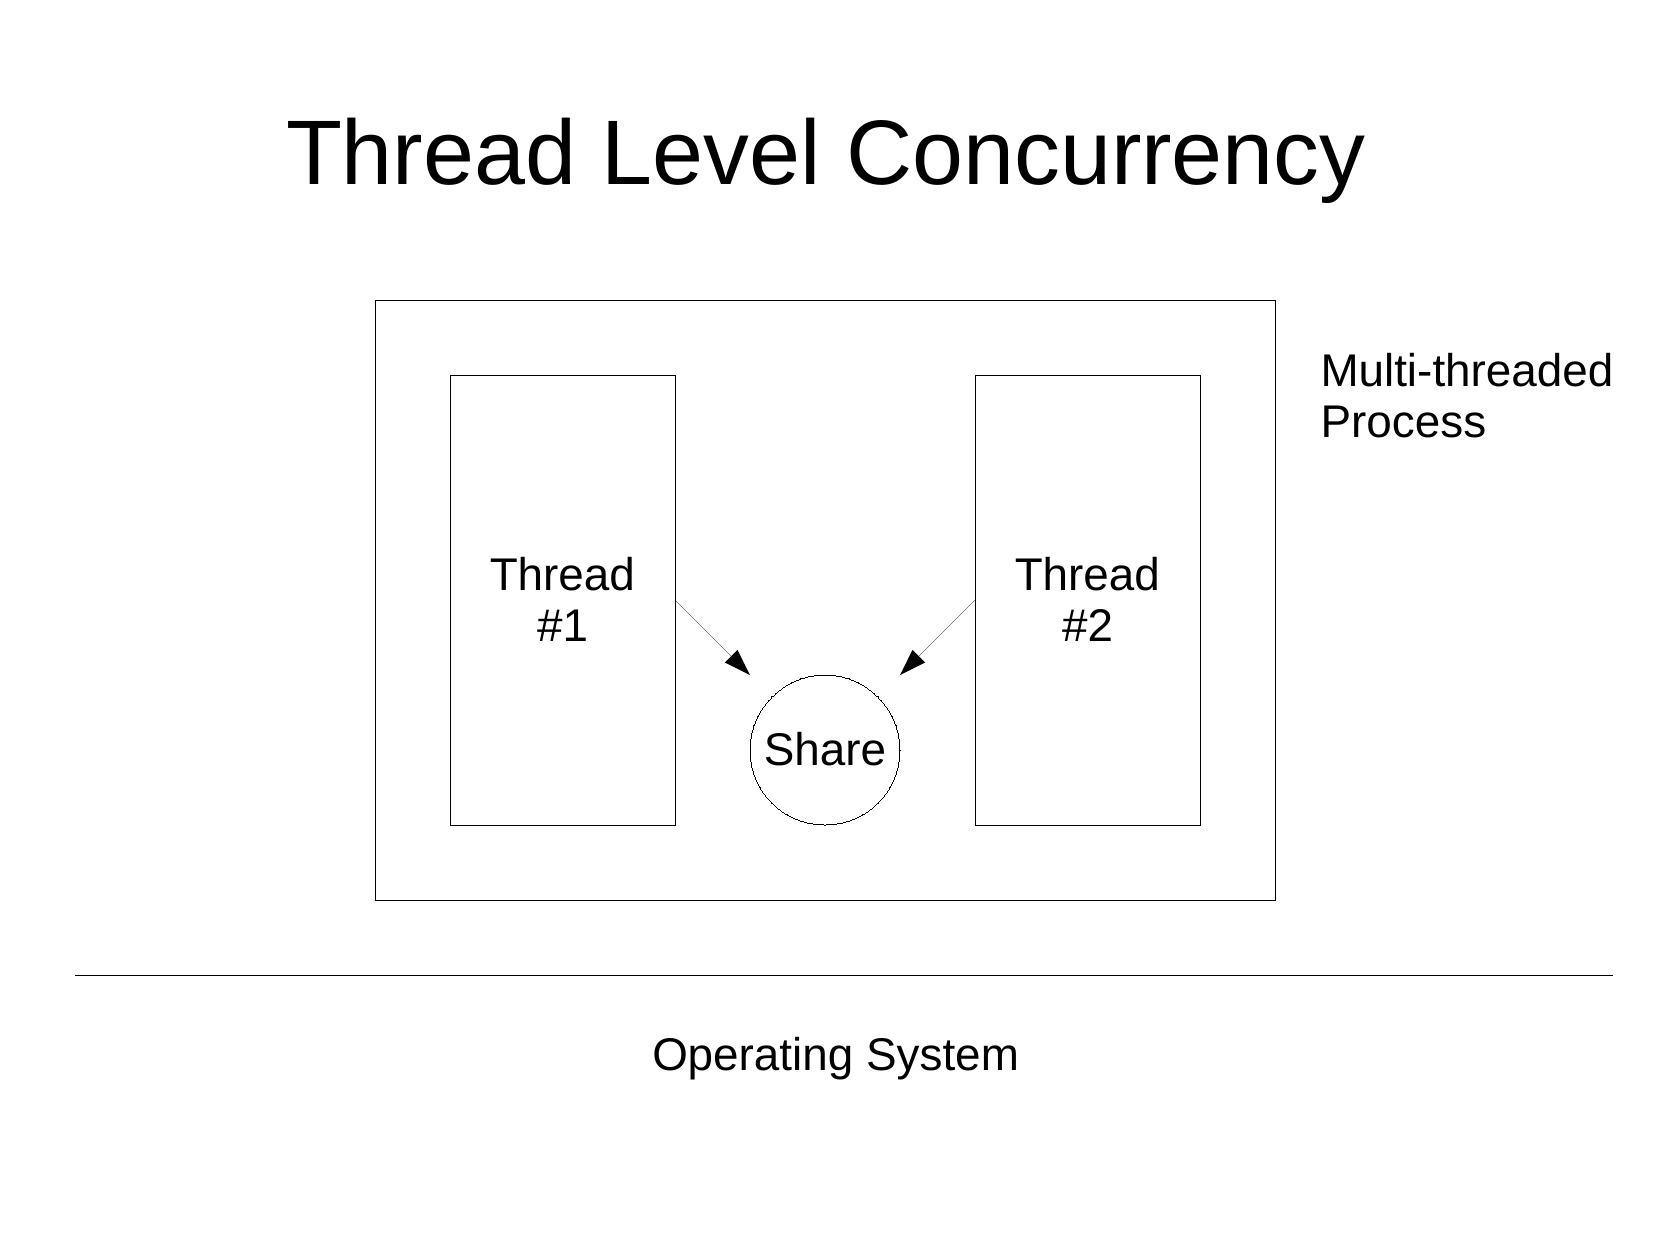

# Thread Level Concurrency
Multi-threaded
Process
Thread
#1
Thread
#2
Share
Operating System